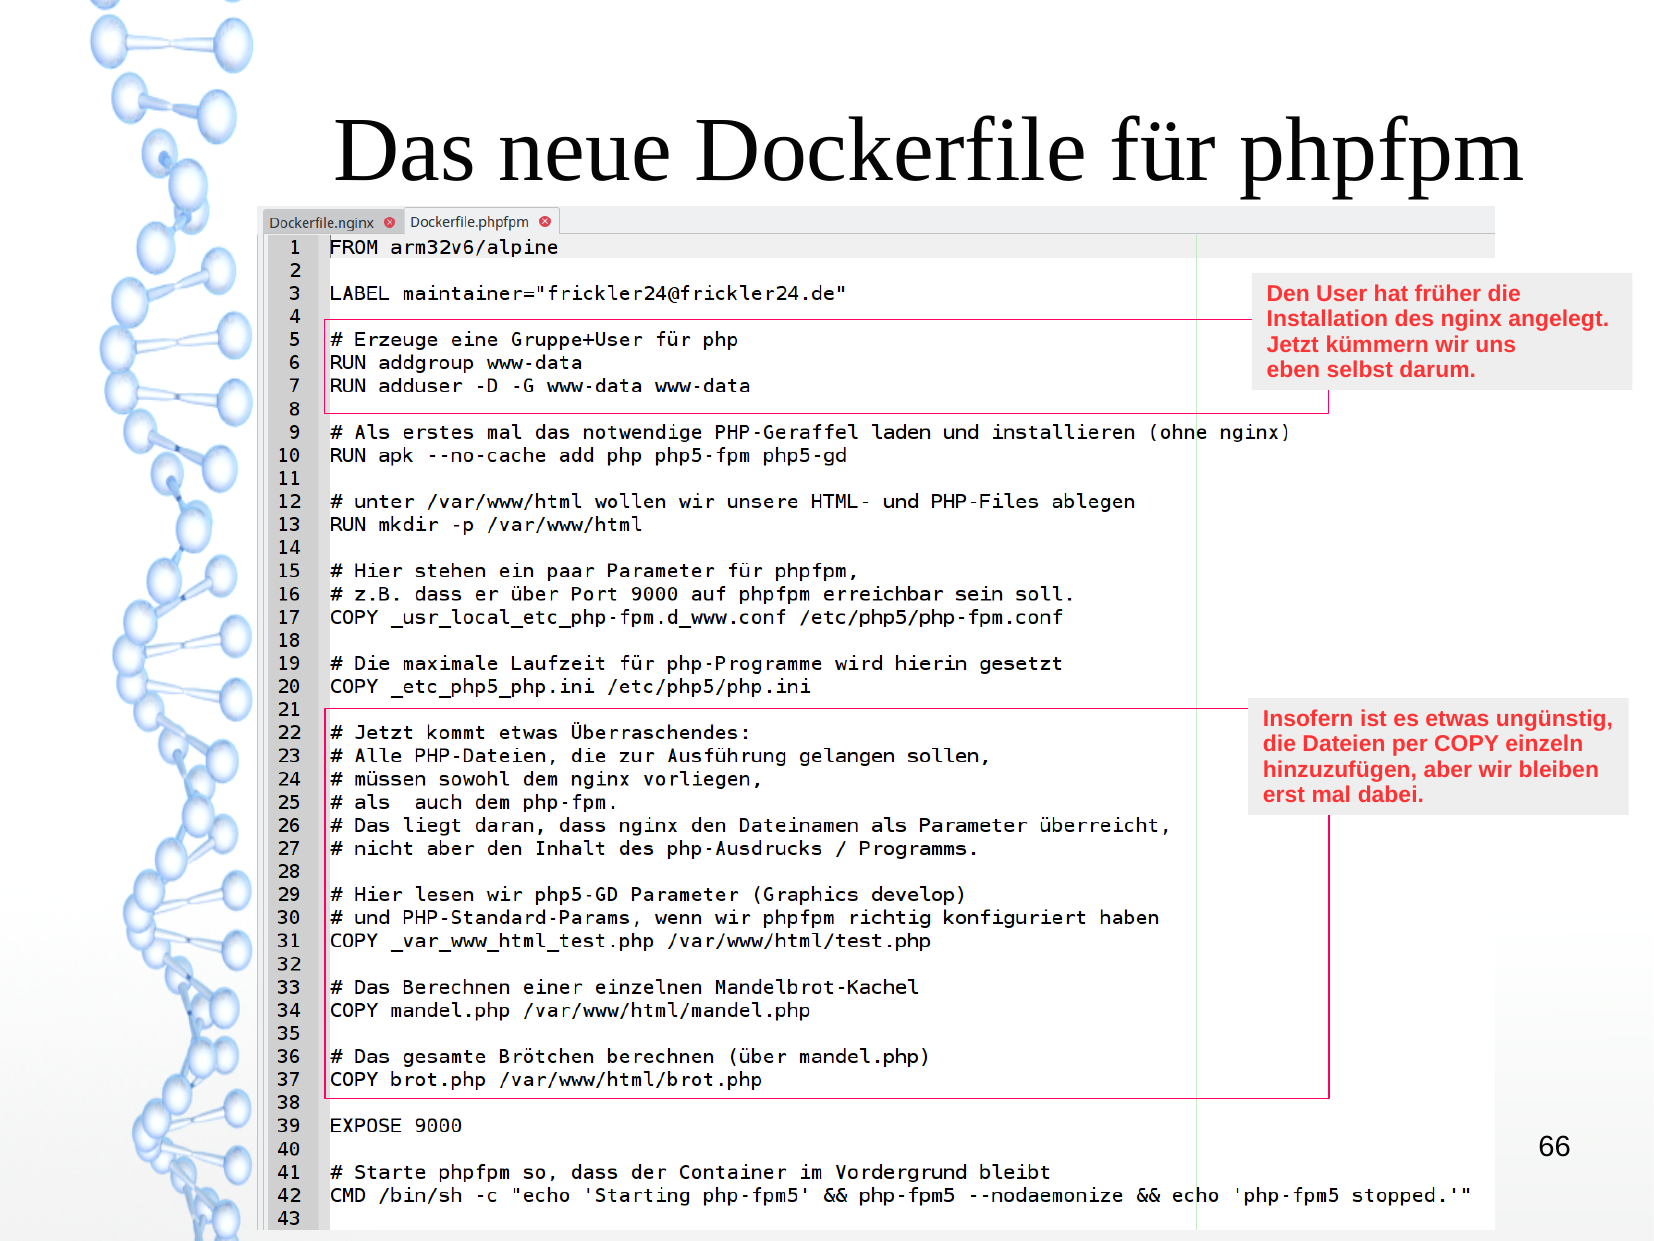

# Das neue Dockerfile für phpfpm
Den User hat früher die
Installation des nginx angelegt.
Jetzt kümmern wir uns
eben selbst darum.
Insofern ist es etwas ungünstig,
die Dateien per COPY einzeln
hinzuzufügen, aber wir bleiben
erst mal dabei.
66